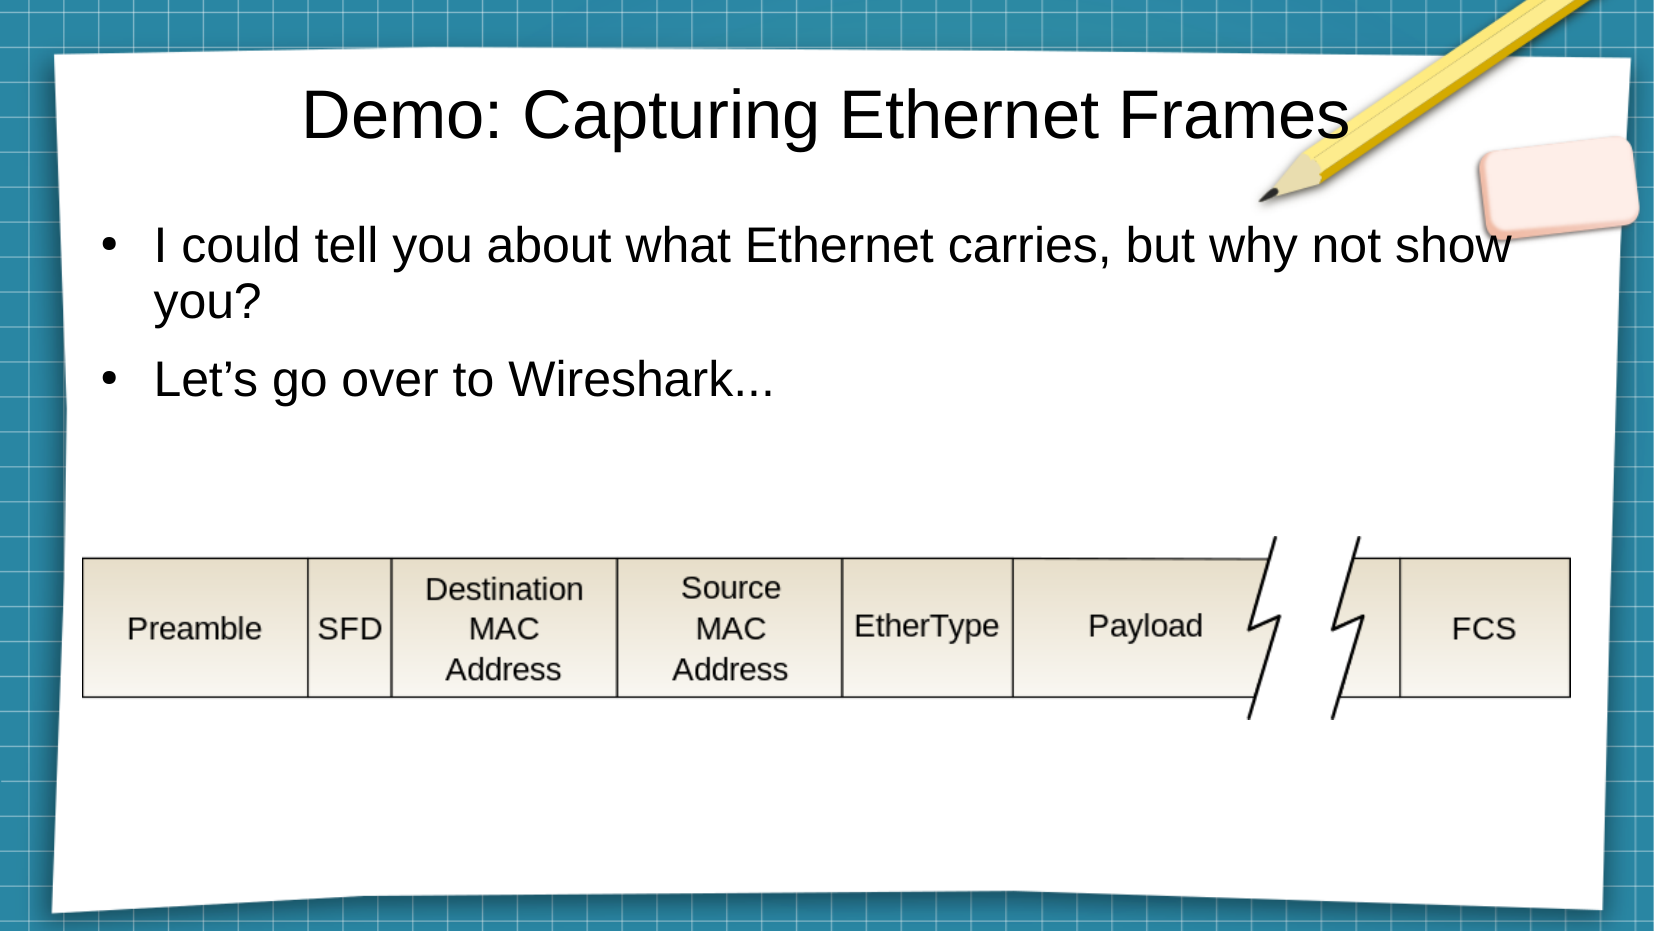

# Demo: Capturing Ethernet Frames
I could tell you about what Ethernet carries, but why not show you?
Let’s go over to Wireshark...